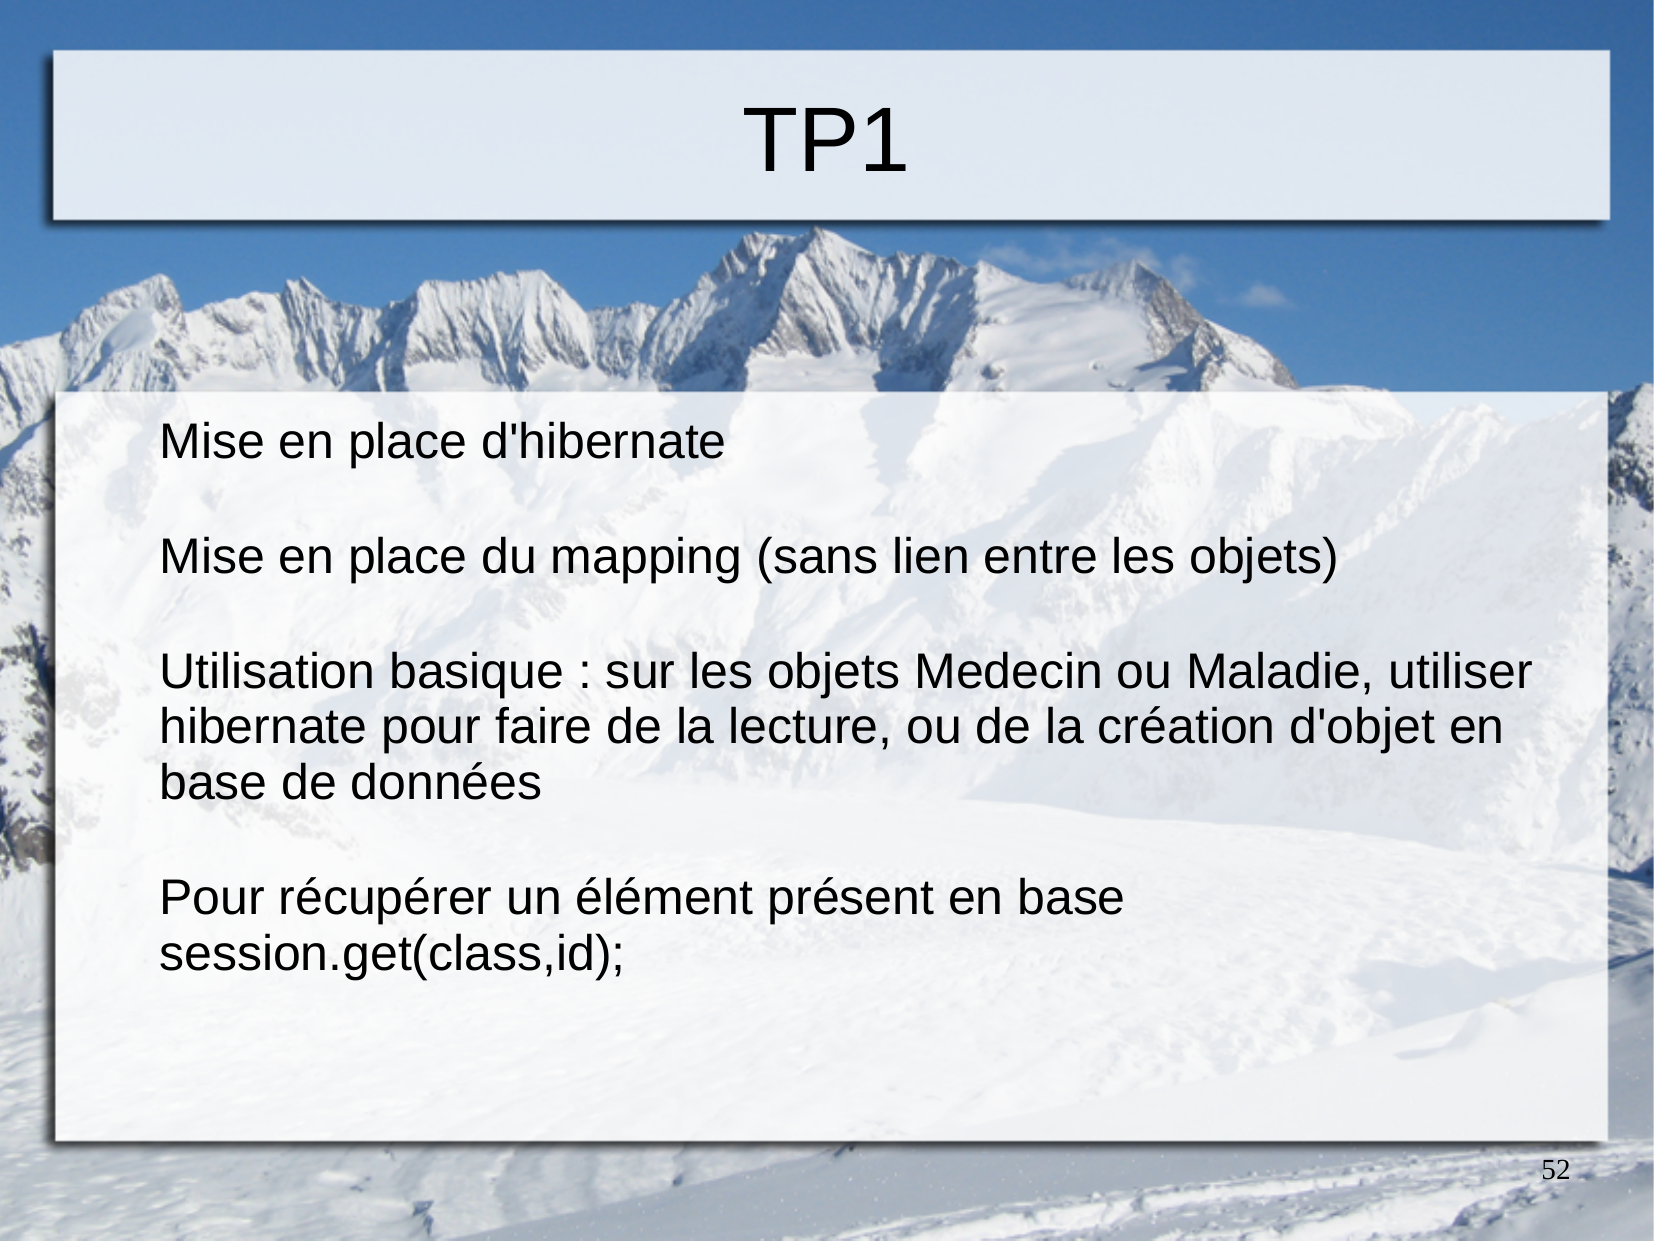

# TP1
Mise en place d'hibernate
Mise en place du mapping (sans lien entre les objets)
Utilisation basique : sur les objets Medecin ou Maladie, utiliser hibernate pour faire de la lecture, ou de la création d'objet en base de données
Pour récupérer un élément présent en base session.get(class,id);
52